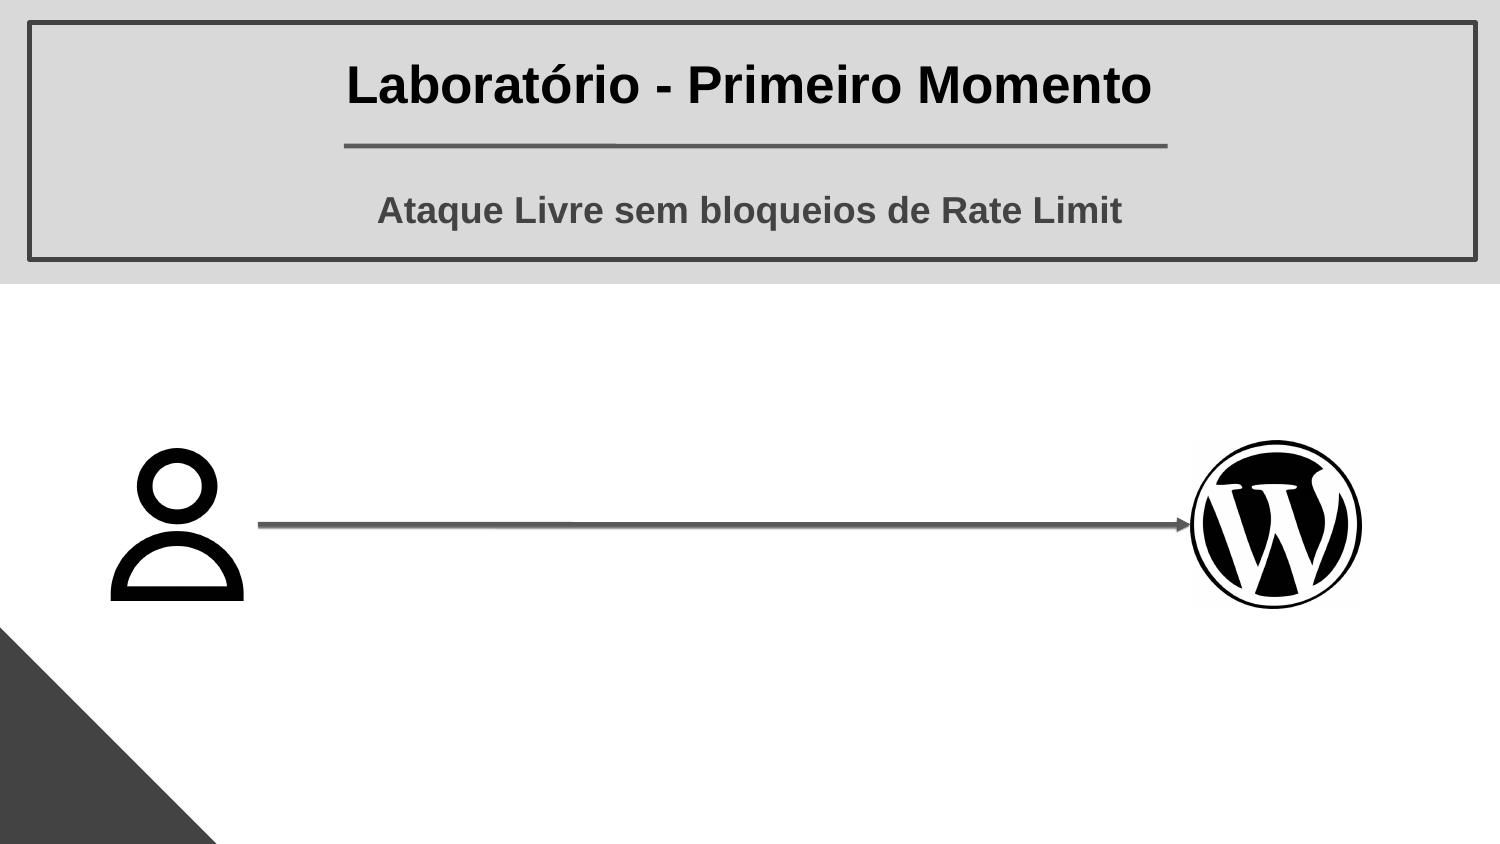

# Laboratório - Primeiro Momento
Ataque Livre sem bloqueios de Rate Limit